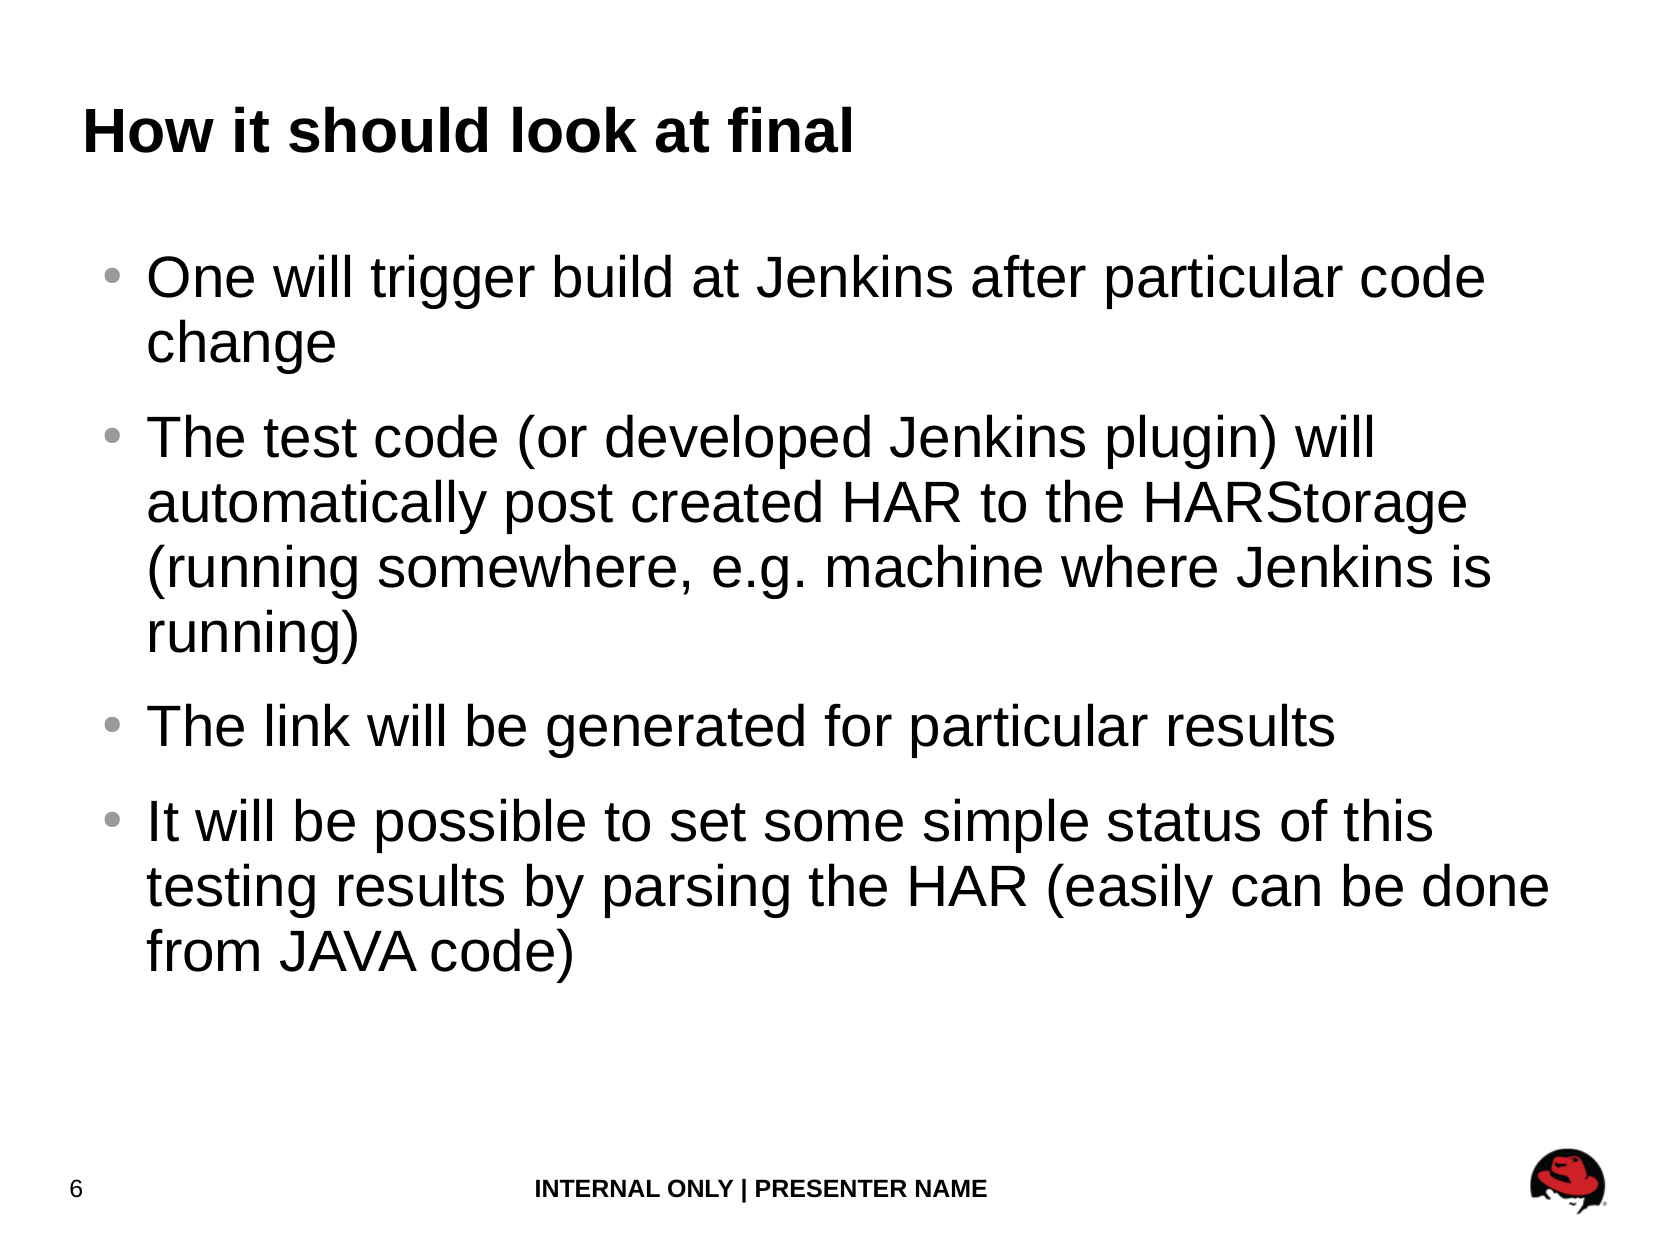

# How it should look at final
One will trigger build at Jenkins after particular code change
The test code (or developed Jenkins plugin) will automatically post created HAR to the HARStorage (running somewhere, e.g. machine where Jenkins is running)
The link will be generated for particular results
It will be possible to set some simple status of this testing results by parsing the HAR (easily can be done from JAVA code)